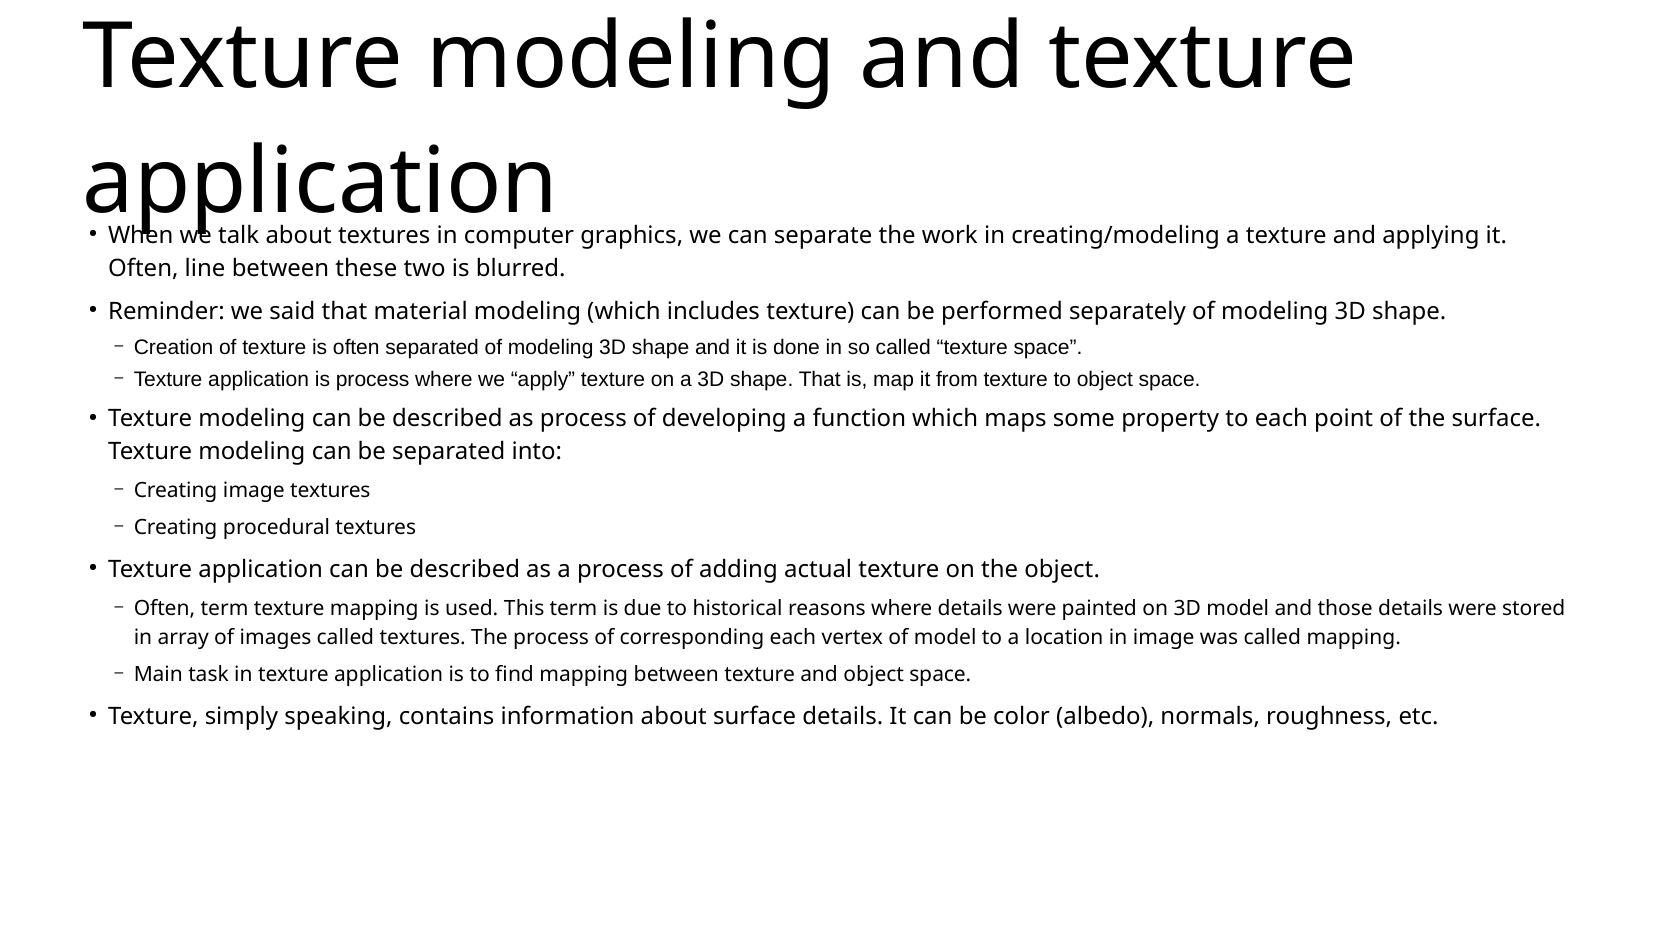

# Texture modeling and texture application
When we talk about textures in computer graphics, we can separate the work in creating/modeling a texture and applying it. Often, line between these two is blurred.
Reminder: we said that material modeling (which includes texture) can be performed separately of modeling 3D shape.
Creation of texture is often separated of modeling 3D shape and it is done in so called “texture space”.
Texture application is process where we “apply” texture on a 3D shape. That is, map it from texture to object space.
Texture modeling can be described as process of developing a function which maps some property to each point of the surface. Texture modeling can be separated into:
Creating image textures
Creating procedural textures
Texture application can be described as a process of adding actual texture on the object.
Often, term texture mapping is used. This term is due to historical reasons where details were painted on 3D model and those details were stored in array of images called textures. The process of corresponding each vertex of model to a location in image was called mapping.
Main task in texture application is to find mapping between texture and object space.
Texture, simply speaking, contains information about surface details. It can be color (albedo), normals, roughness, etc.